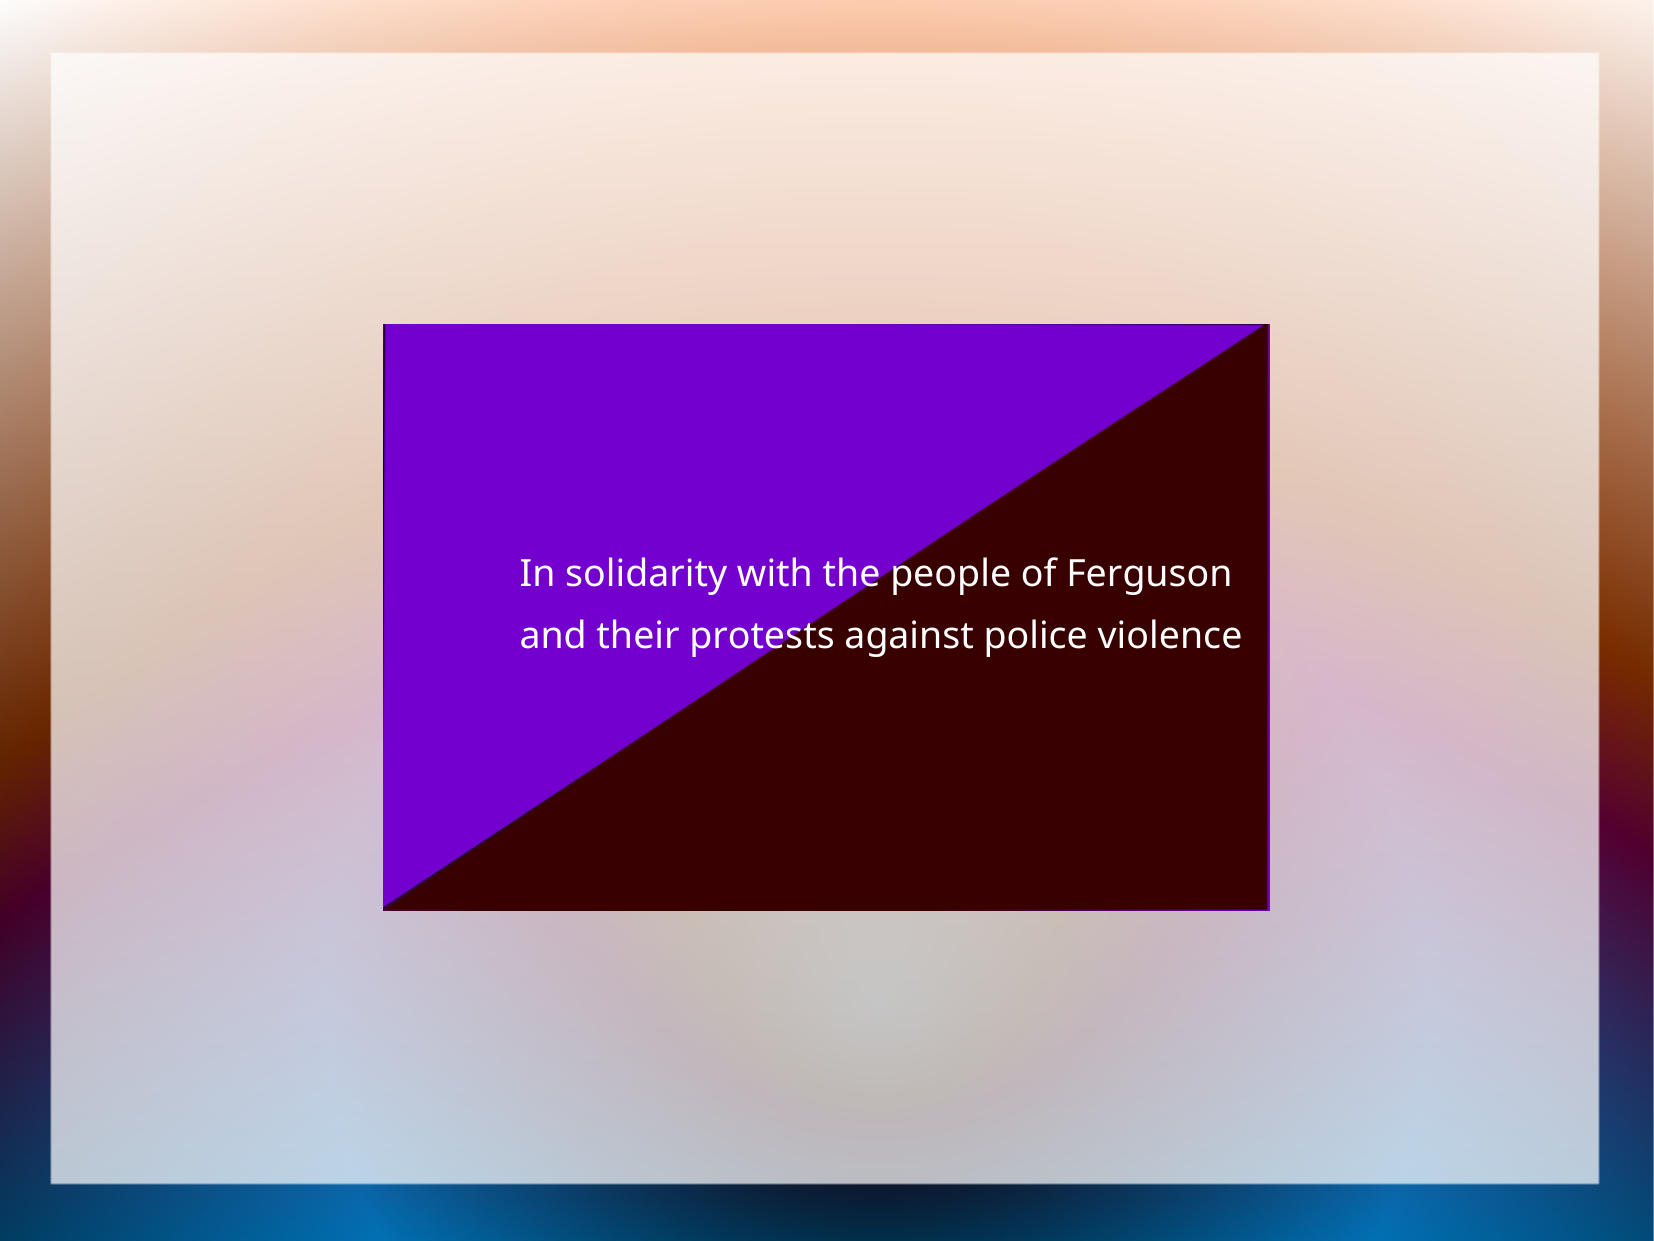

# In solidarity with the people of Ferguson
and their protests against police violence